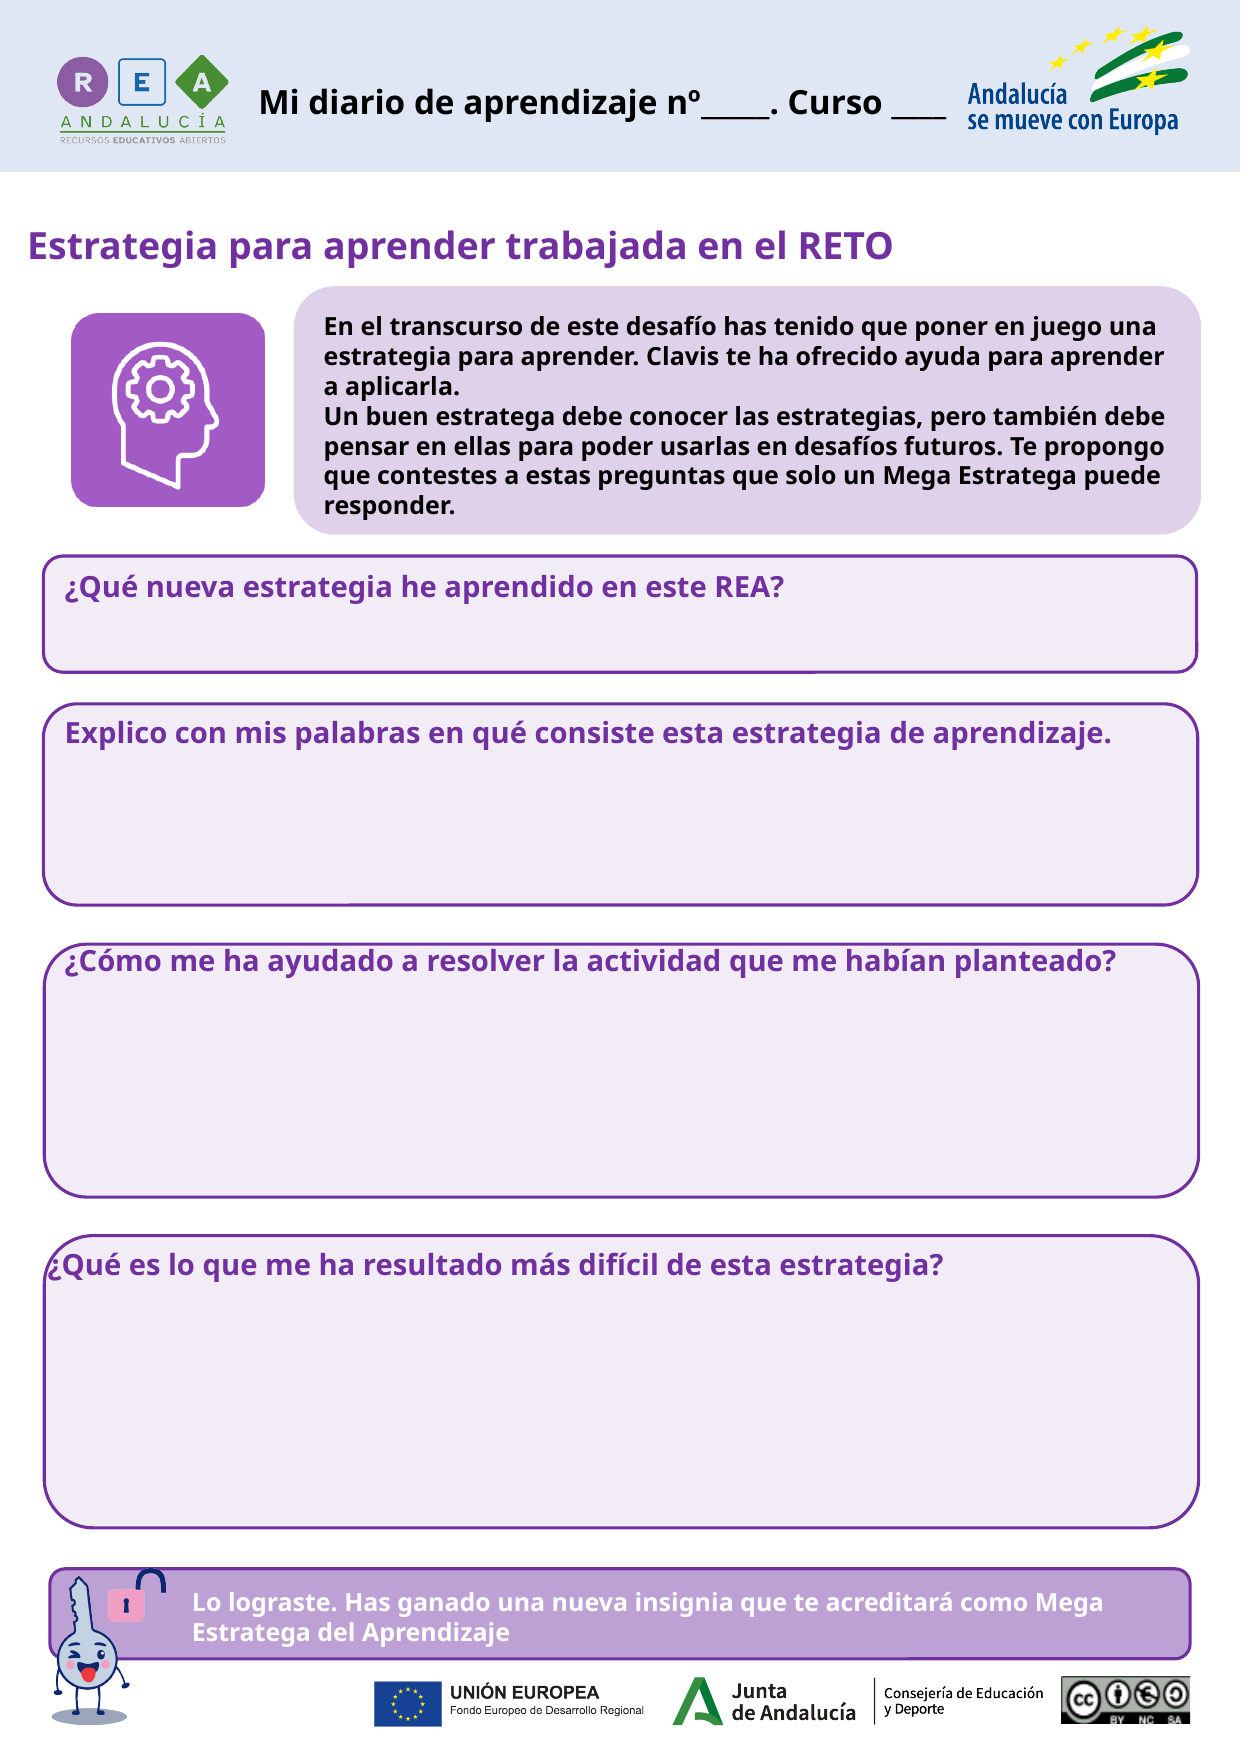

Mi diario de aprendizaje nº_____. Curso ____
Estrategia para aprender trabajada en el RETO
En el transcurso de este desafío has tenido que poner en juego una estrategia para aprender. Clavis te ha ofrecido ayuda para aprender a aplicarla.
Un buen estratega debe conocer las estrategias, pero también debe pensar en ellas para poder usarlas en desafíos futuros. Te propongo que contestes a estas preguntas que solo un Mega Estratega puede responder.
¿Qué nueva estrategia he aprendido en este REA?
Explico con mis palabras en qué consiste esta estrategia de aprendizaje.
¿Cómo me ha ayudado a resolver la actividad que me habían planteado?
¿Qué es lo que me ha resultado más difícil de esta estrategia?
Lo lograste. Has ganado una nueva insignia que te acreditará como Mega Estratega del Aprendizaje